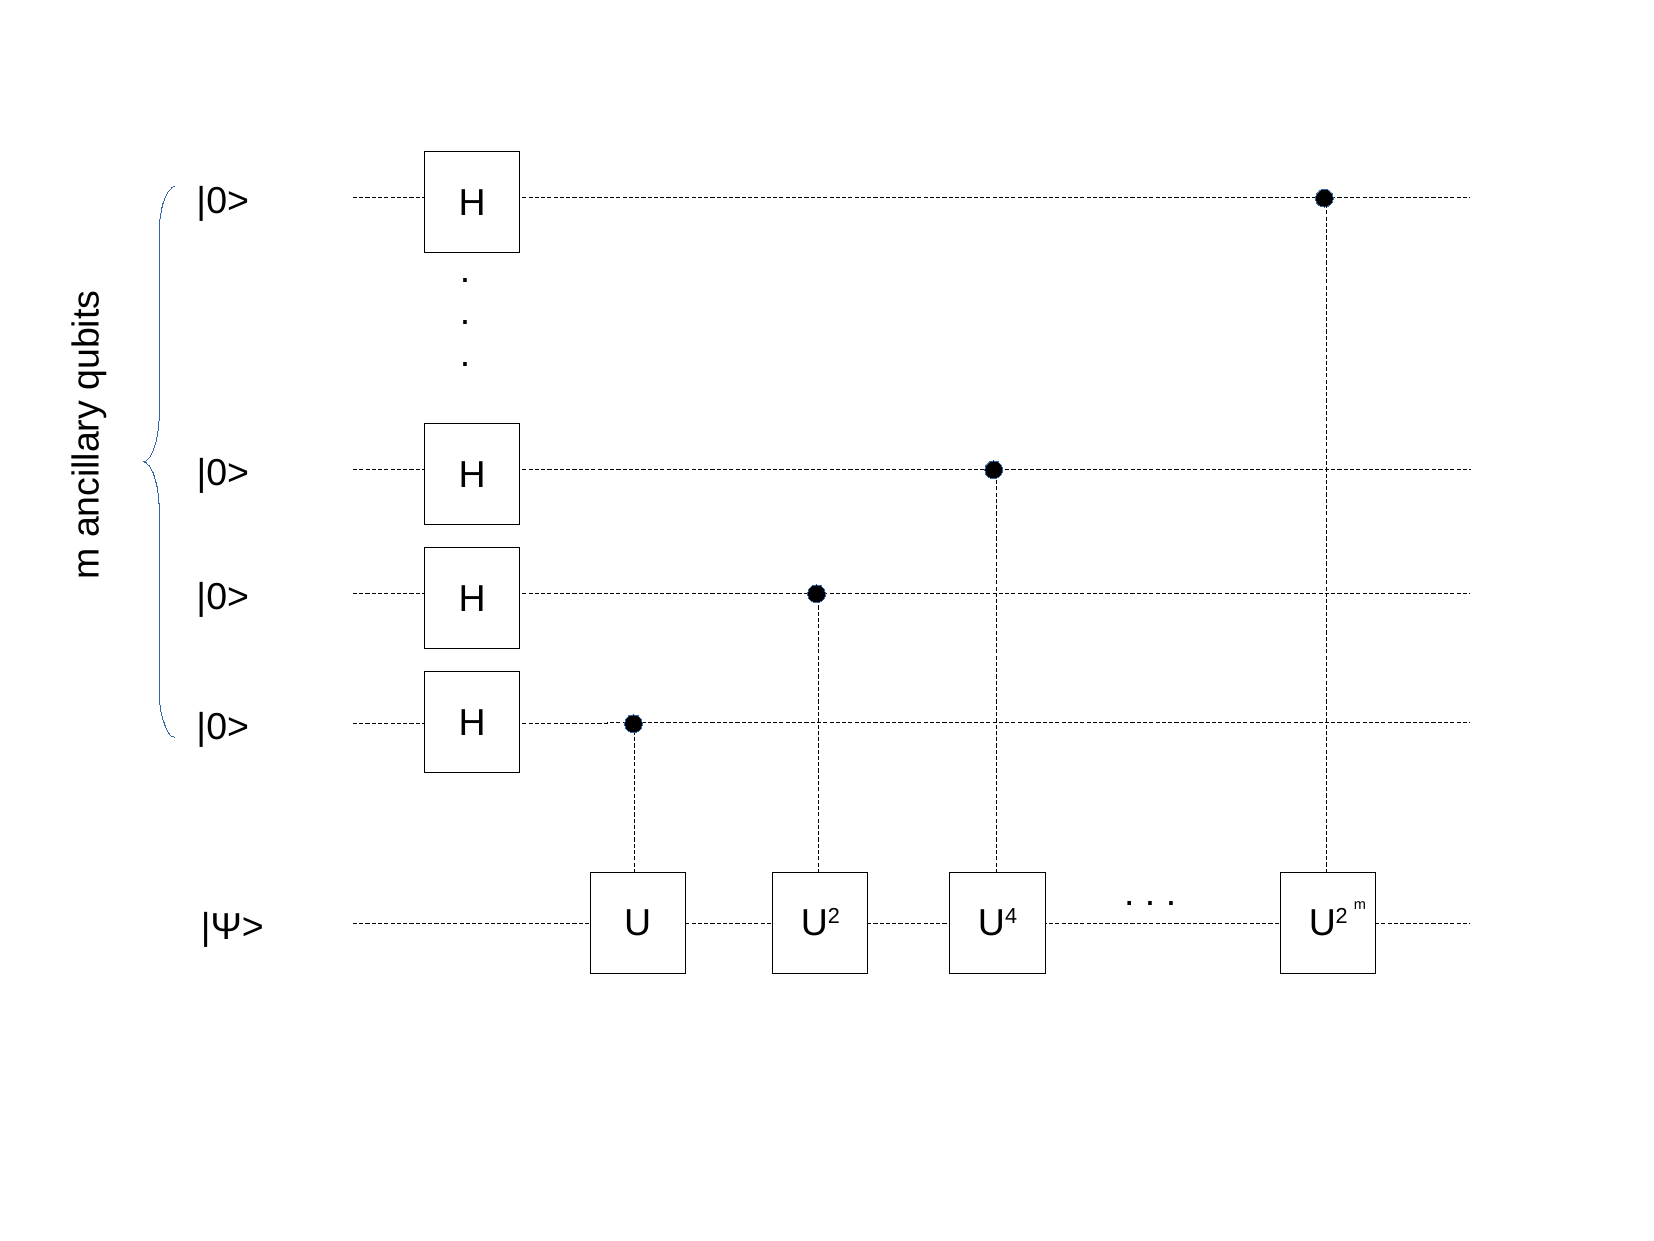

H
|0>
.
.
.
m ancillary qubits
H
|0>
H
|0>
H
|0>
. . .
U
U2
U4
U2
m
|Ψ>